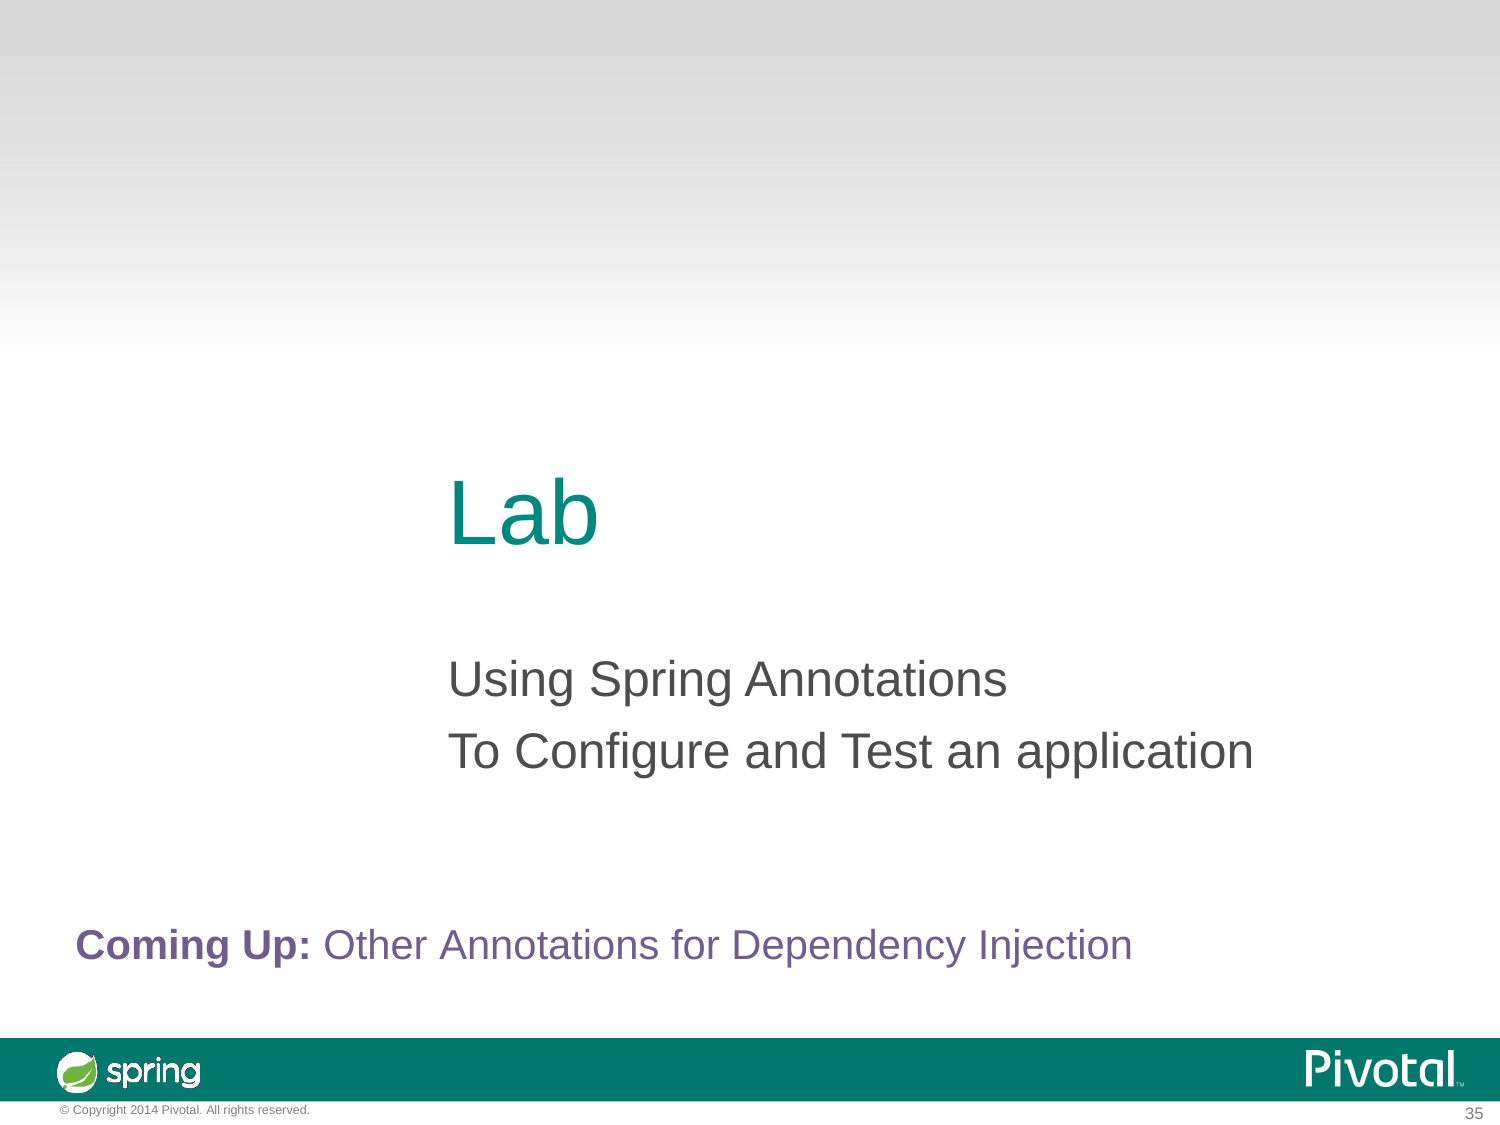

# Lab
Using Spring Annotations
To Configure and Test an application
Coming Up: Other Annotations for Dependency Injection